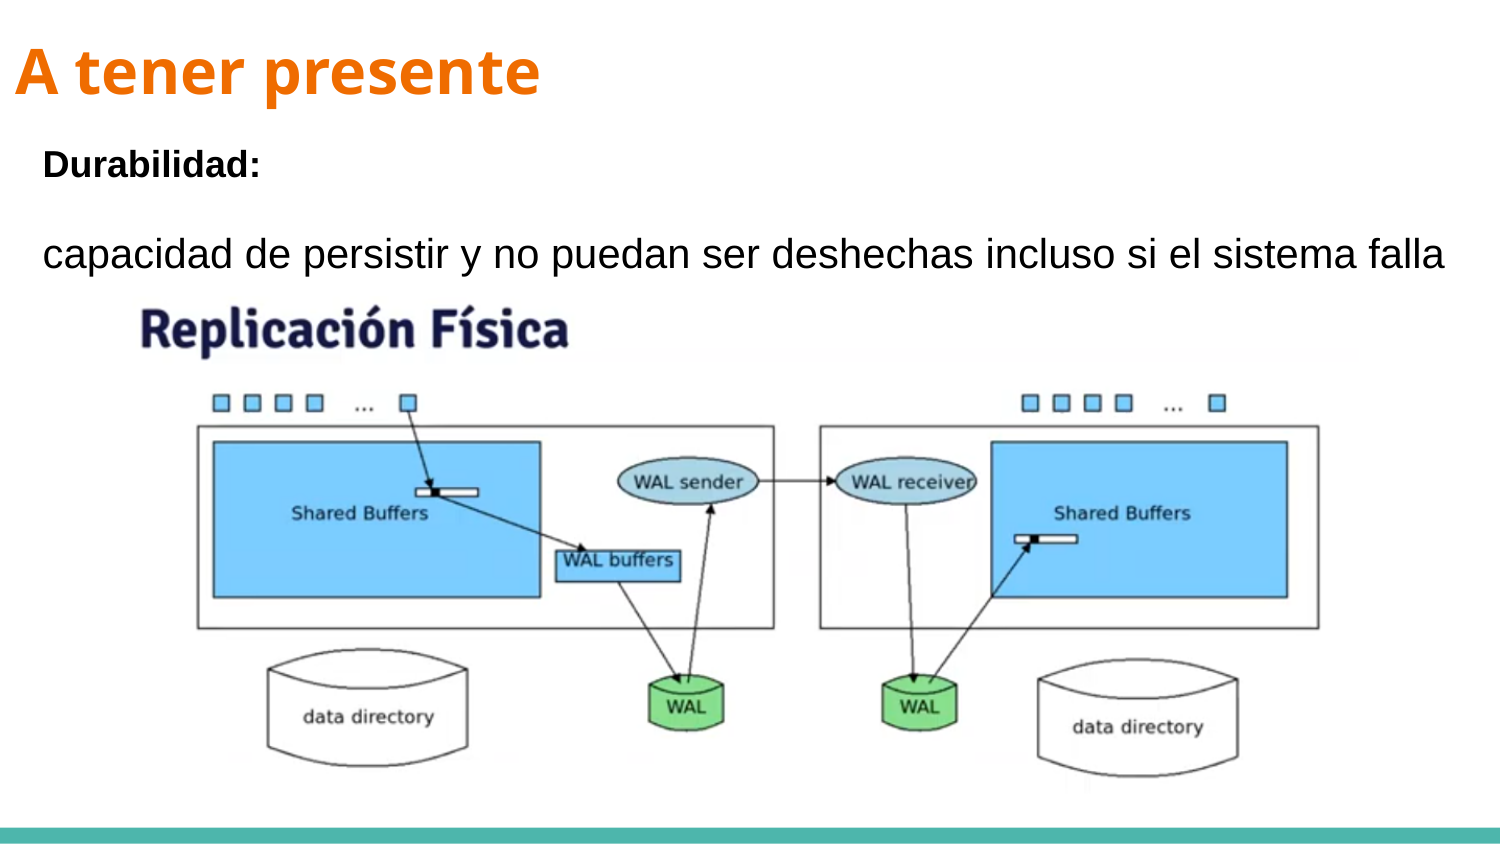

# A tener presente
Durabilidad:
capacidad de persistir y no puedan ser deshechas incluso si el sistema falla